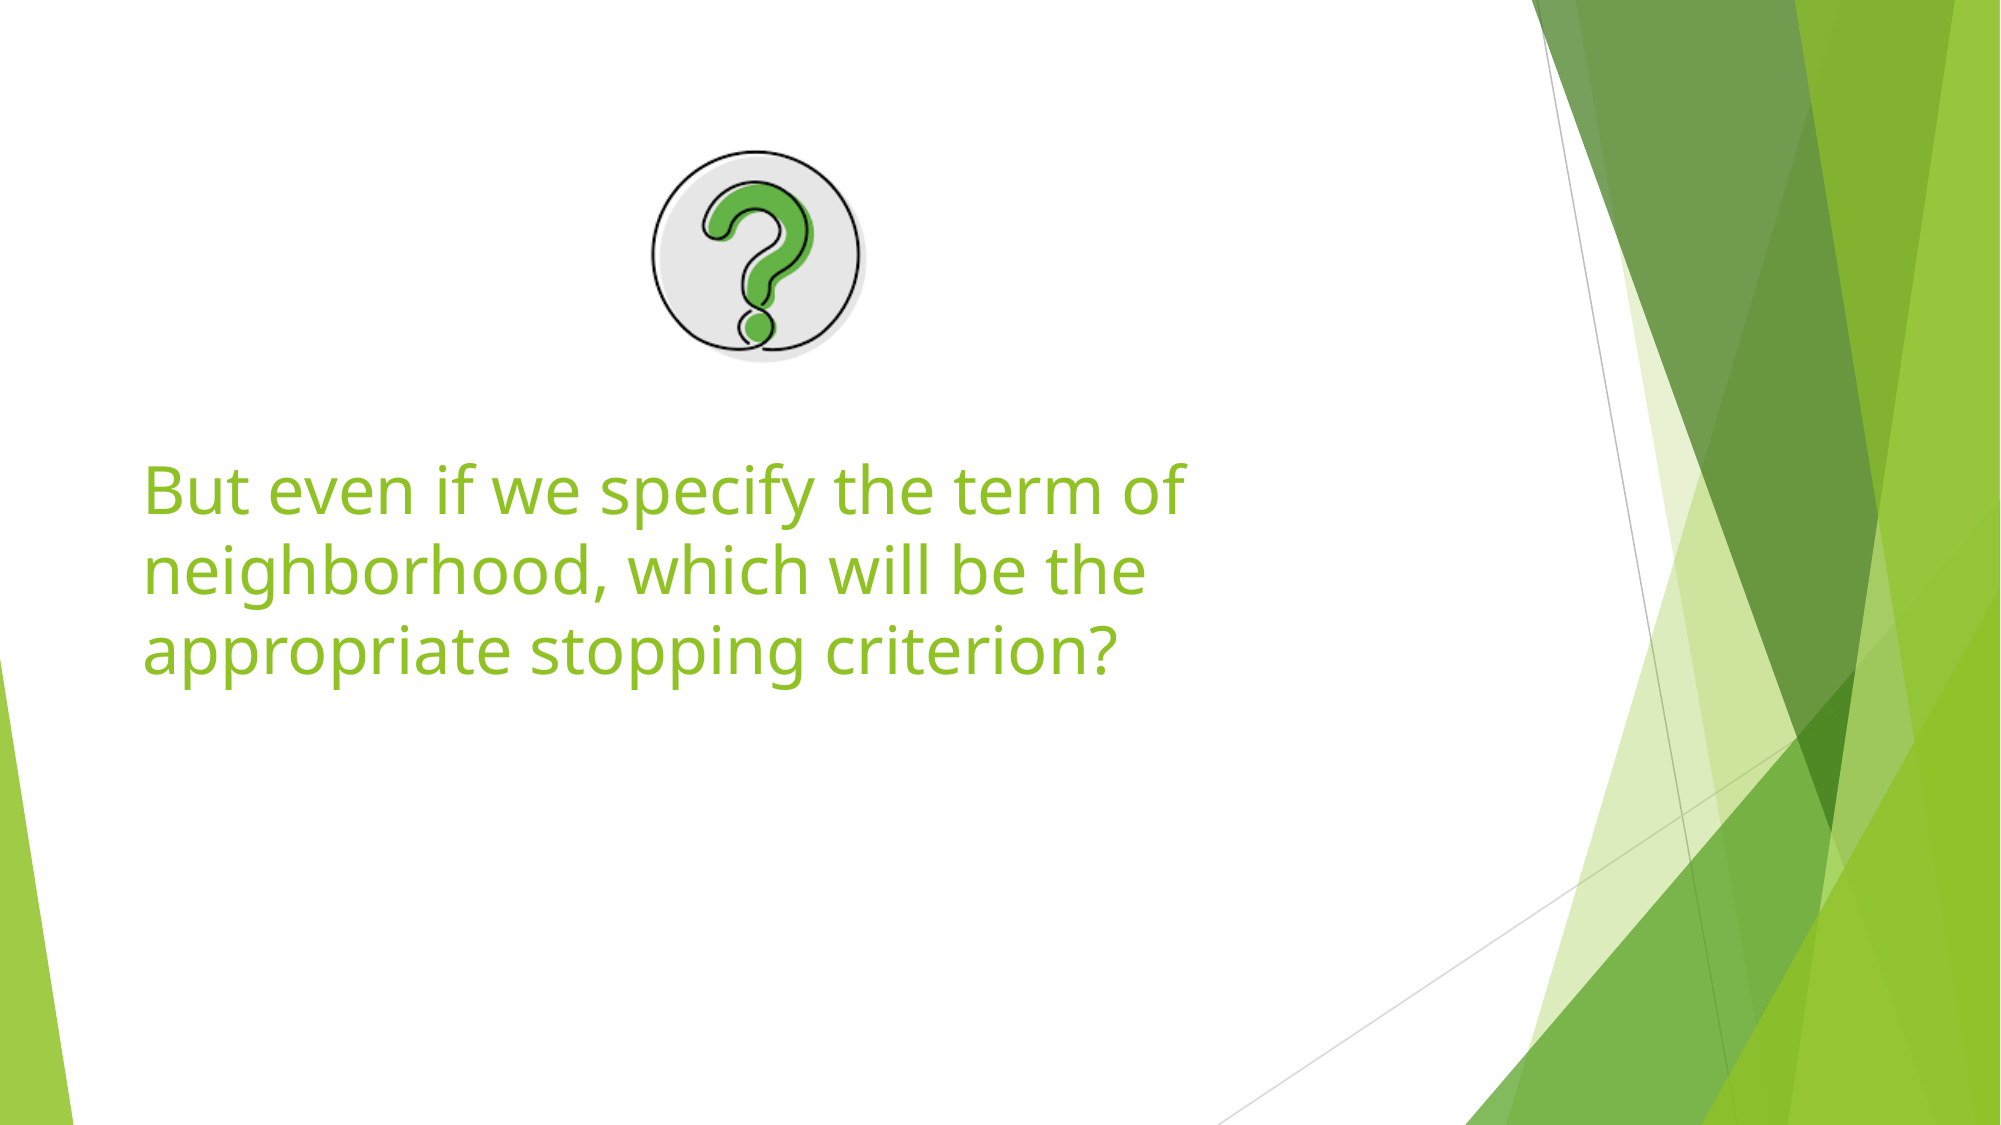

# But even if we specify the term of neighborhood, which will be the appropriate stopping criterion?